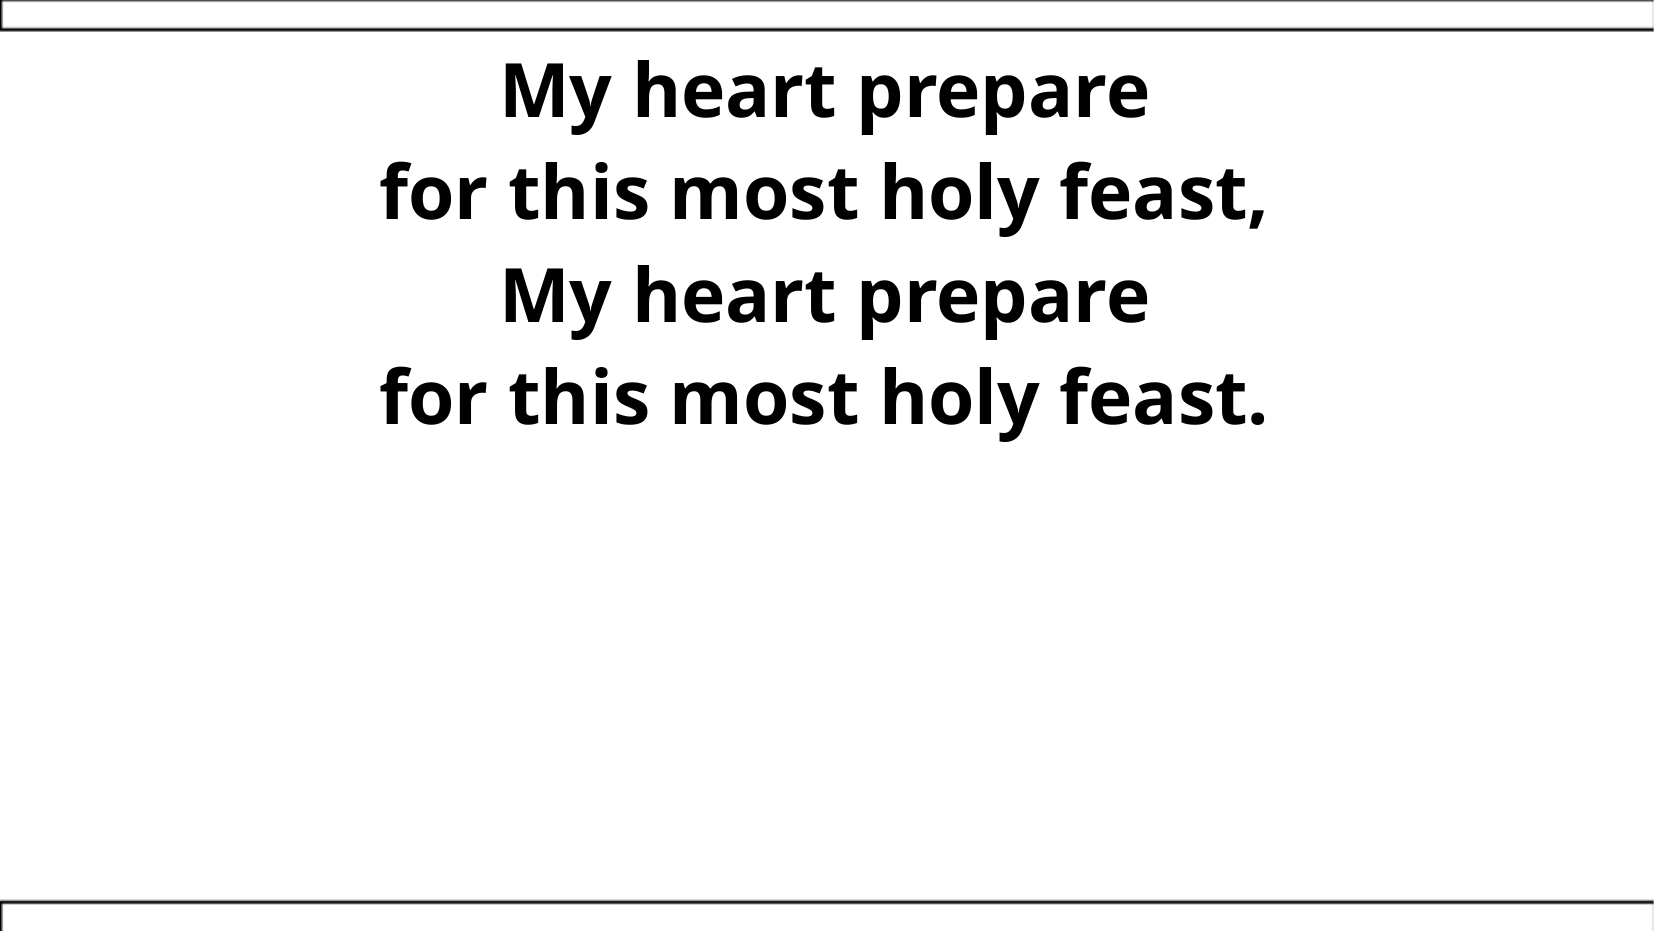

My heart prepare
for this most holy feast,
My heart prepare
for this most holy feast.